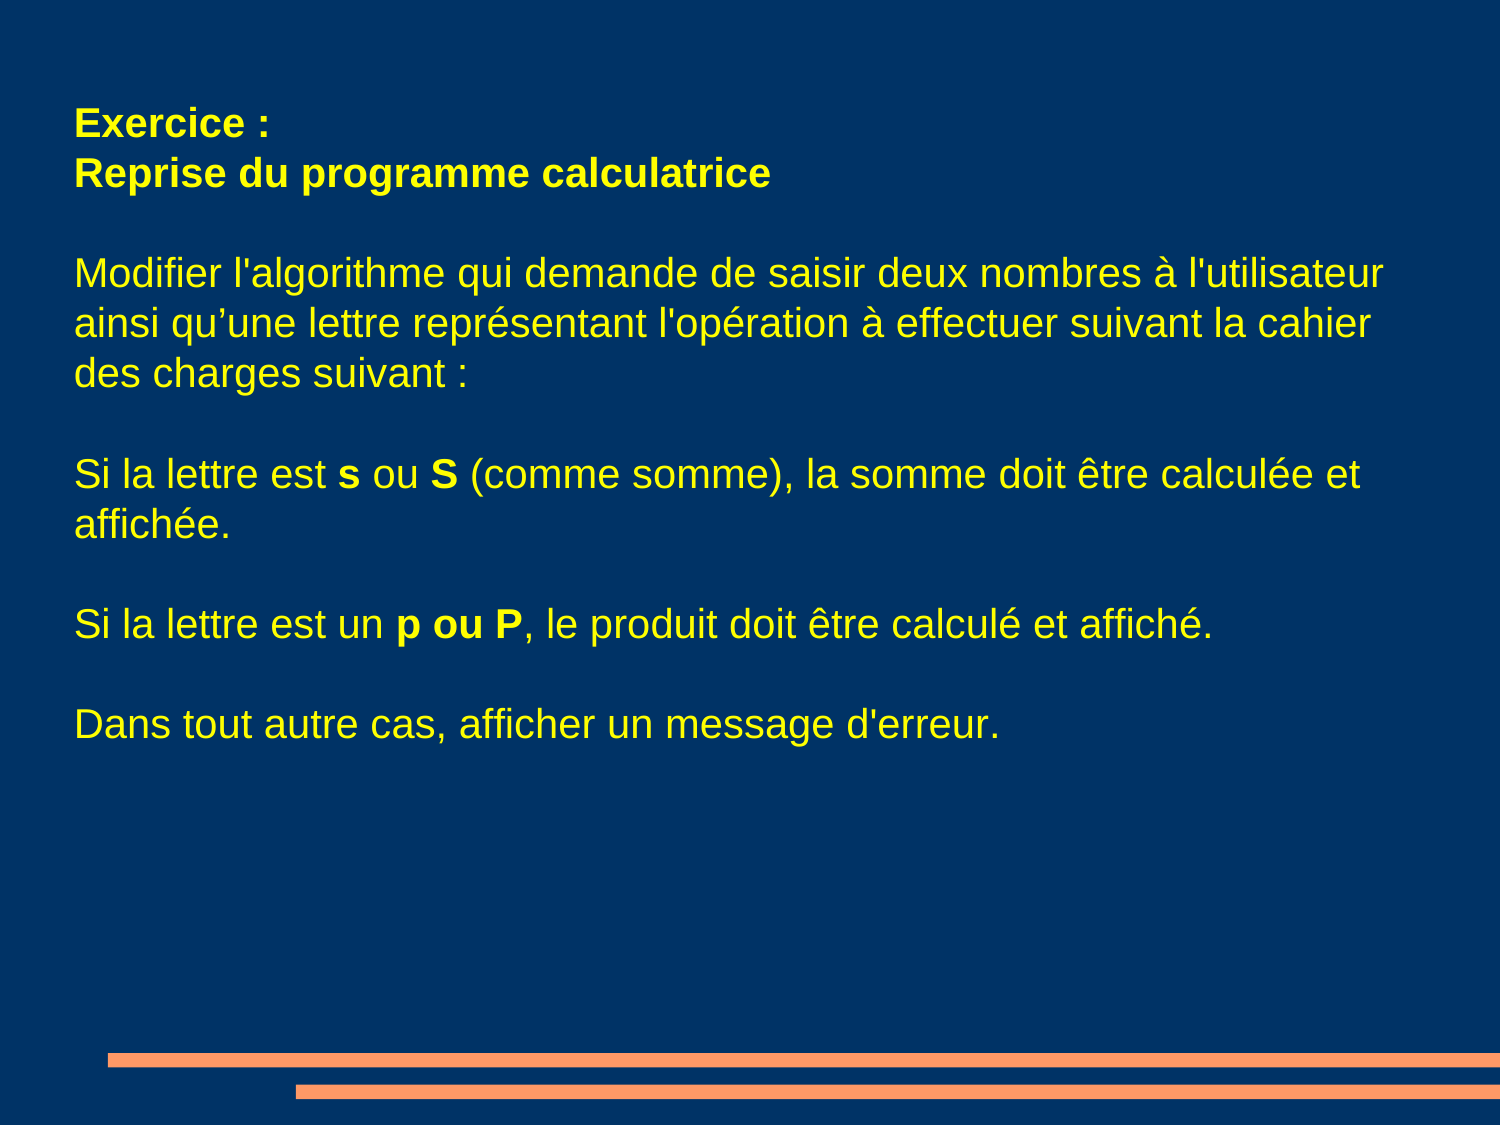

Exercice :
Reprise du programme calculatrice
Modifier l'algorithme qui demande de saisir deux nombres à l'utilisateur ainsi qu’une lettre représentant l'opération à effectuer suivant la cahier des charges suivant :
Si la lettre est s ou S (comme somme), la somme doit être calculée et affichée.
Si la lettre est un p ou P, le produit doit être calculé et affiché.
Dans tout autre cas, afficher un message d'erreur.
#